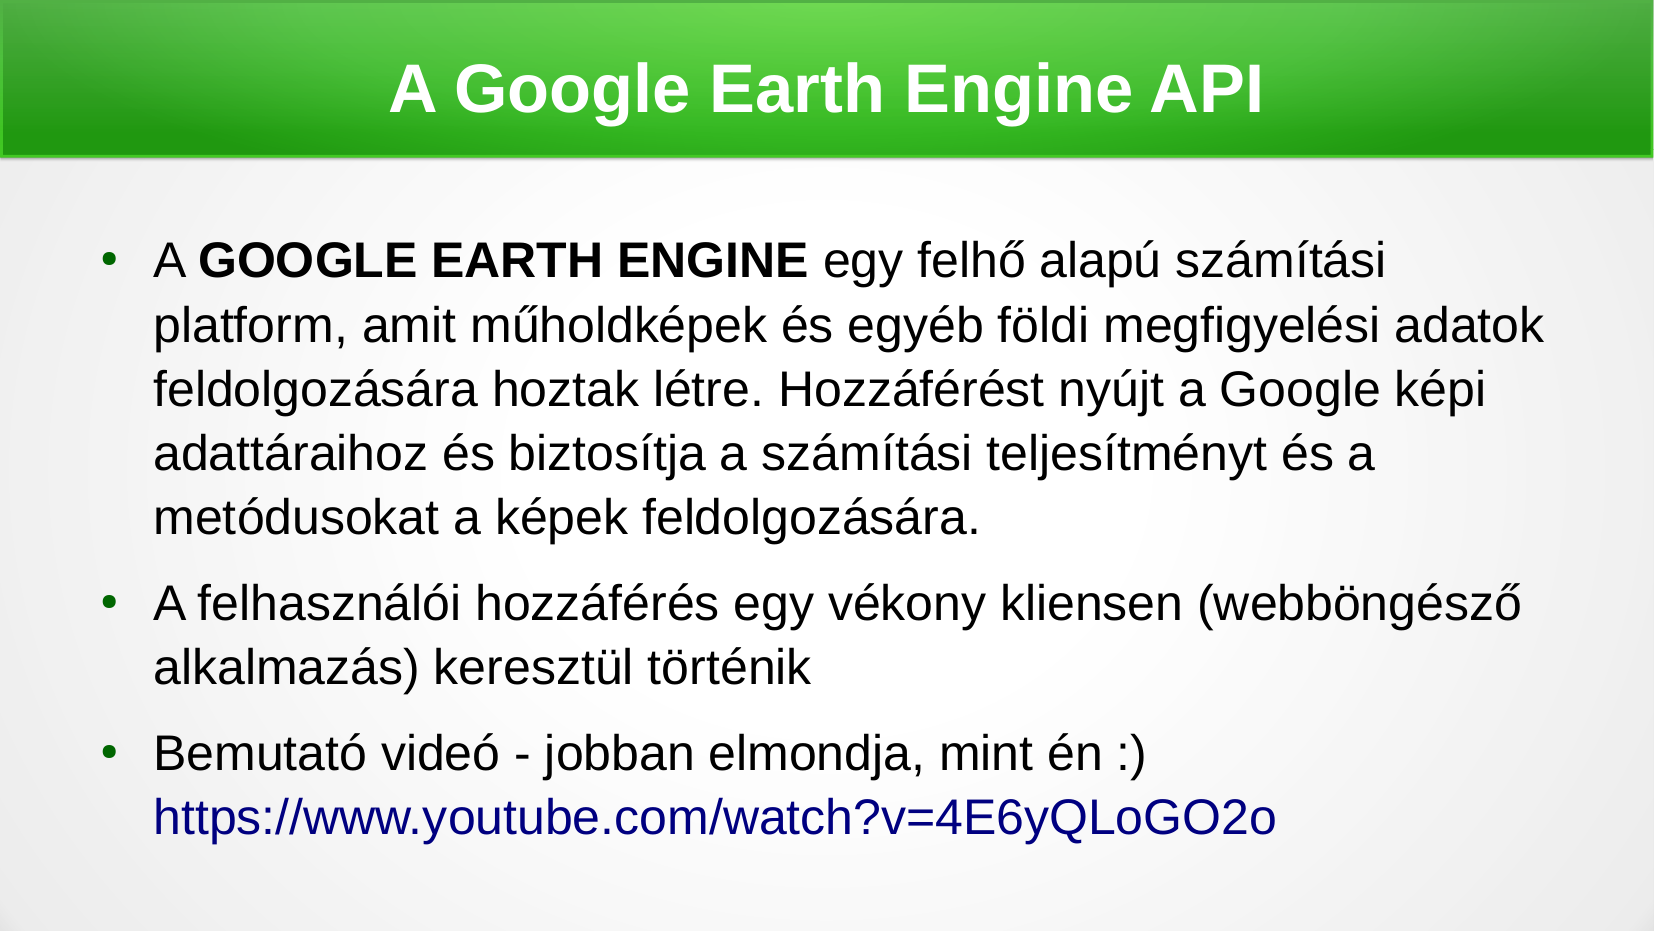

# A Google Earth Engine API
A GOOGLE EARTH ENGINE egy felhő alapú számítási platform, amit műholdképek és egyéb földi megfigyelési adatok feldolgozására hoztak létre. Hozzáférést nyújt a Google képi adattáraihoz és biztosítja a számítási teljesítményt és a metódusokat a képek feldolgozására.
A felhasználói hozzáférés egy vékony kliensen (webböngésző alkalmazás) keresztül történik
Bemutató videó - jobban elmondja, mint én :) https://www.youtube.com/watch?v=4E6yQLoGO2o